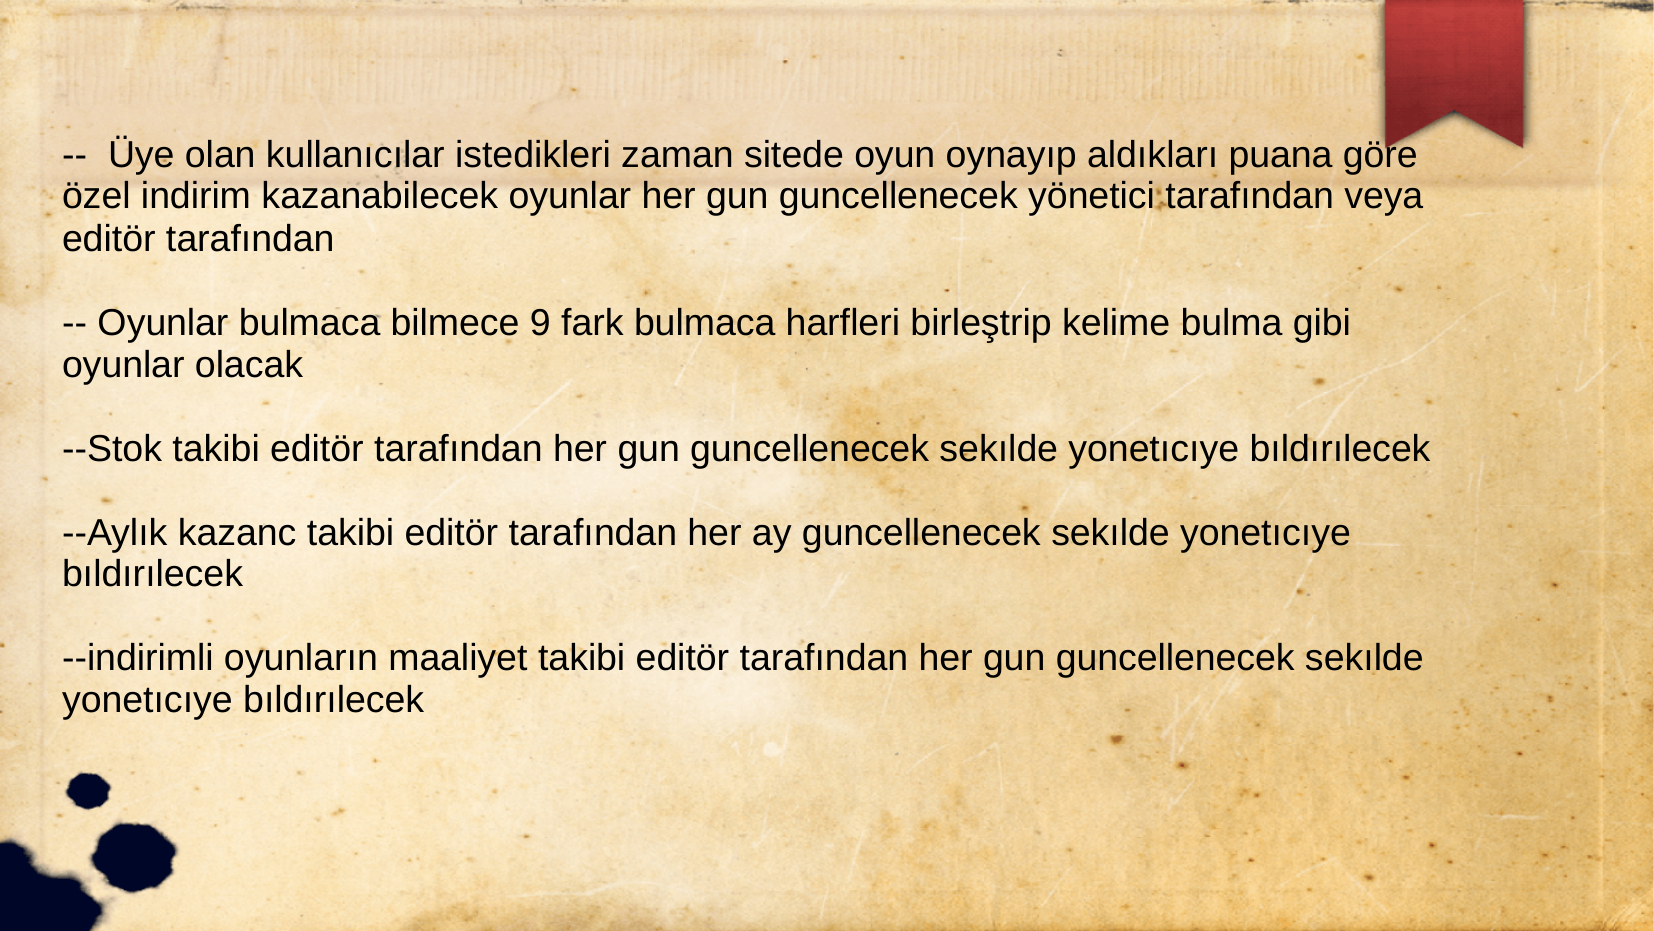

-- Üye olan kullanıcılar istedikleri zaman sitede oyun oynayıp aldıkları puana göre özel indirim kazanabilecek oyunlar her gun guncellenecek yönetici tarafından veya editör tarafından
-- Oyunlar bulmaca bilmece 9 fark bulmaca harfleri birleştrip kelime bulma gibi oyunlar olacak
--Stok takibi editör tarafından her gun guncellenecek sekılde yonetıcıye bıldırılecek
--Aylık kazanc takibi editör tarafından her ay guncellenecek sekılde yonetıcıye bıldırılecek
--indirimli oyunların maaliyet takibi editör tarafından her gun guncellenecek sekılde yonetıcıye bıldırılecek